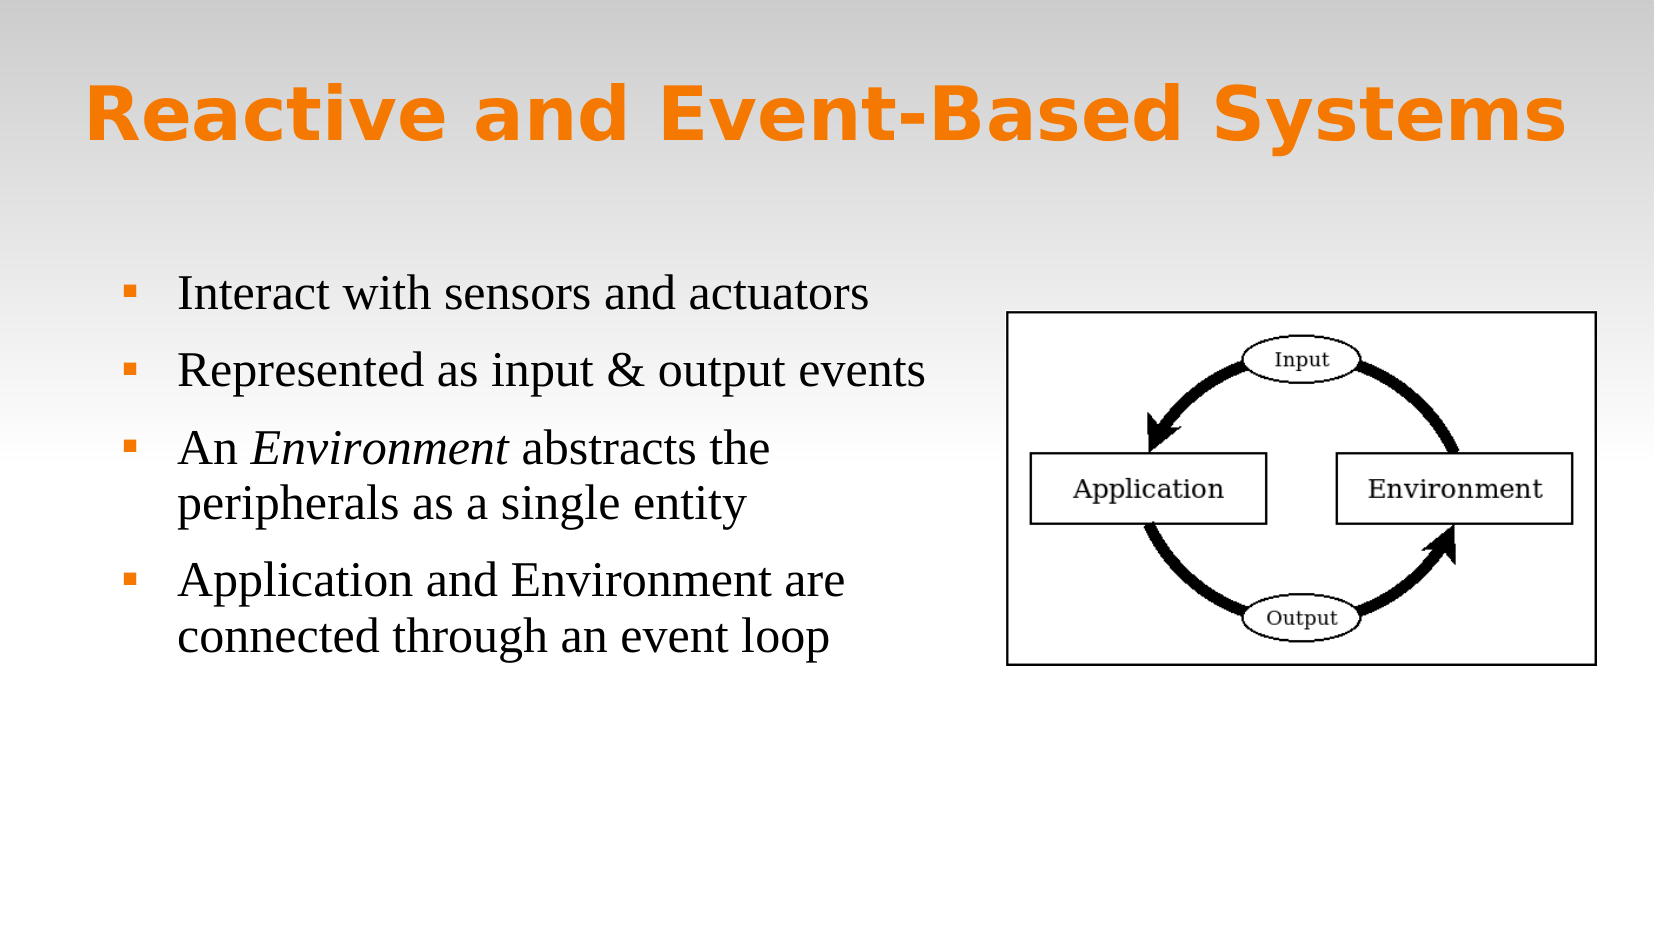

# Reactive and Event-Based Systems
Interact with sensors and actuators
Represented as input & output events
An Environment abstracts the peripherals as a single entity
Application and Environment are connected through an event loop